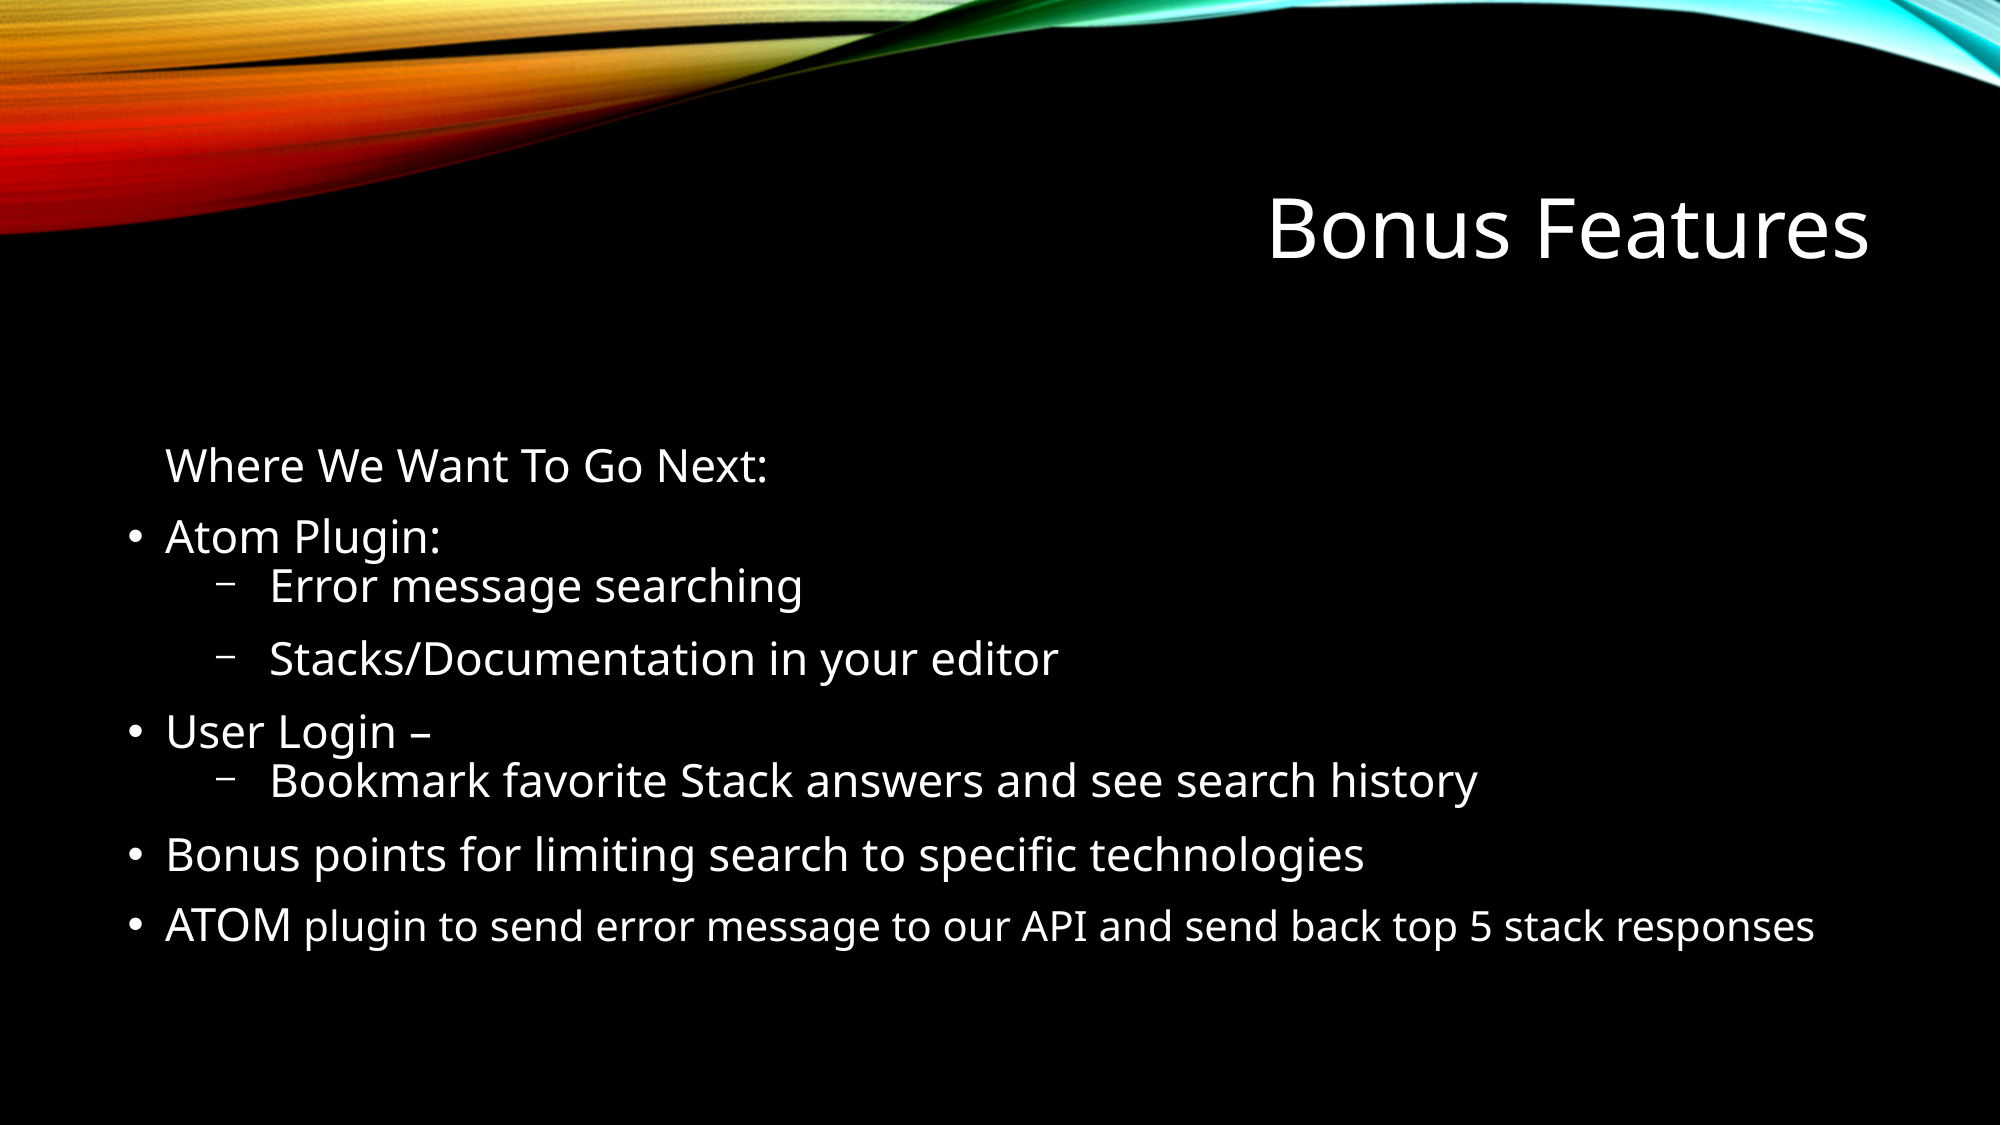

# Bonus Features
Where We Want To Go Next:
Atom Plugin:
Error message searching
Stacks/Documentation in your editor
User Login –
Bookmark favorite Stack answers and see search history
Bonus points for limiting search to specific technologies
ATOM plugin to send error message to our API and send back top 5 stack responses